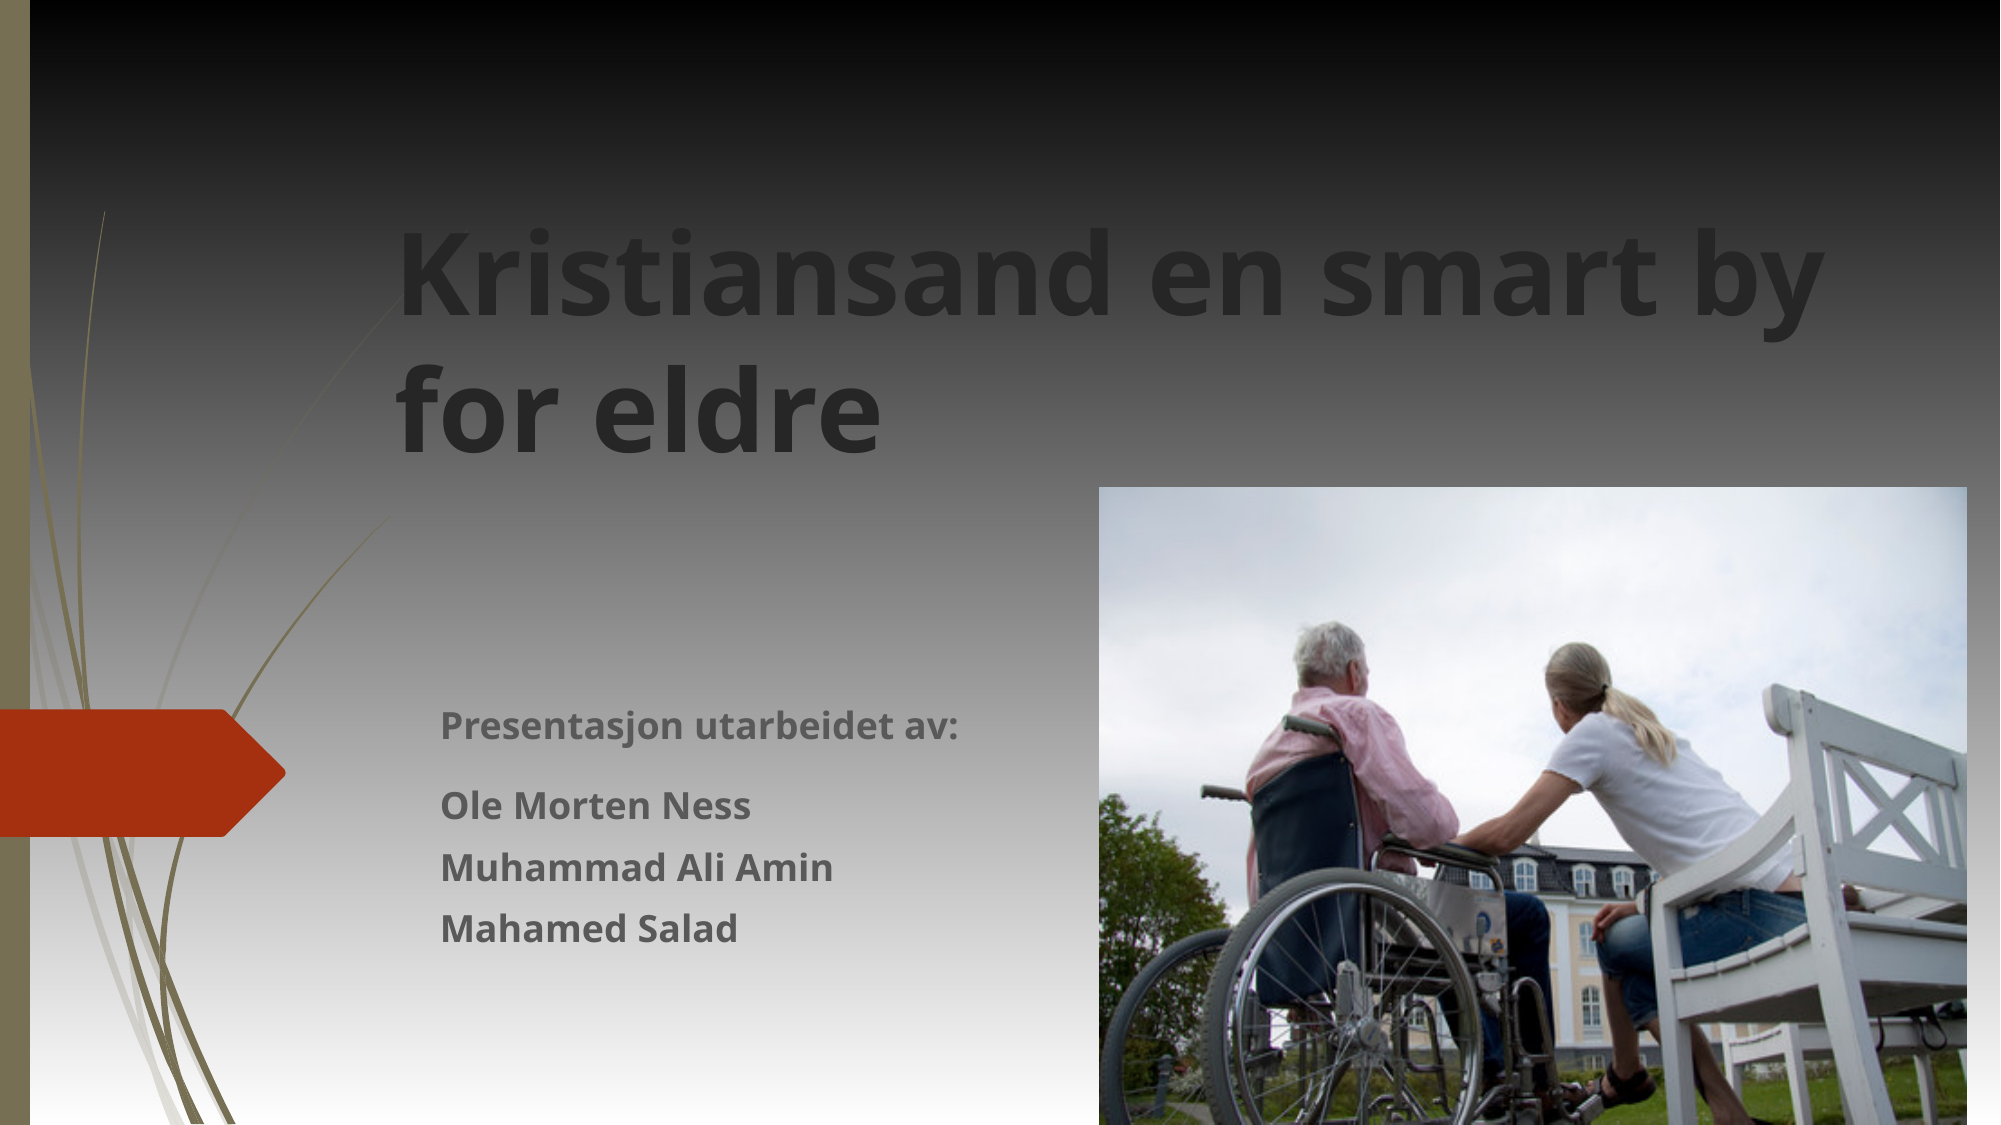

# Kristiansand en smart by for eldre
Presentasjon utarbeidet av:
Ole Morten Ness
Muhammad Ali Amin
Mahamed Salad